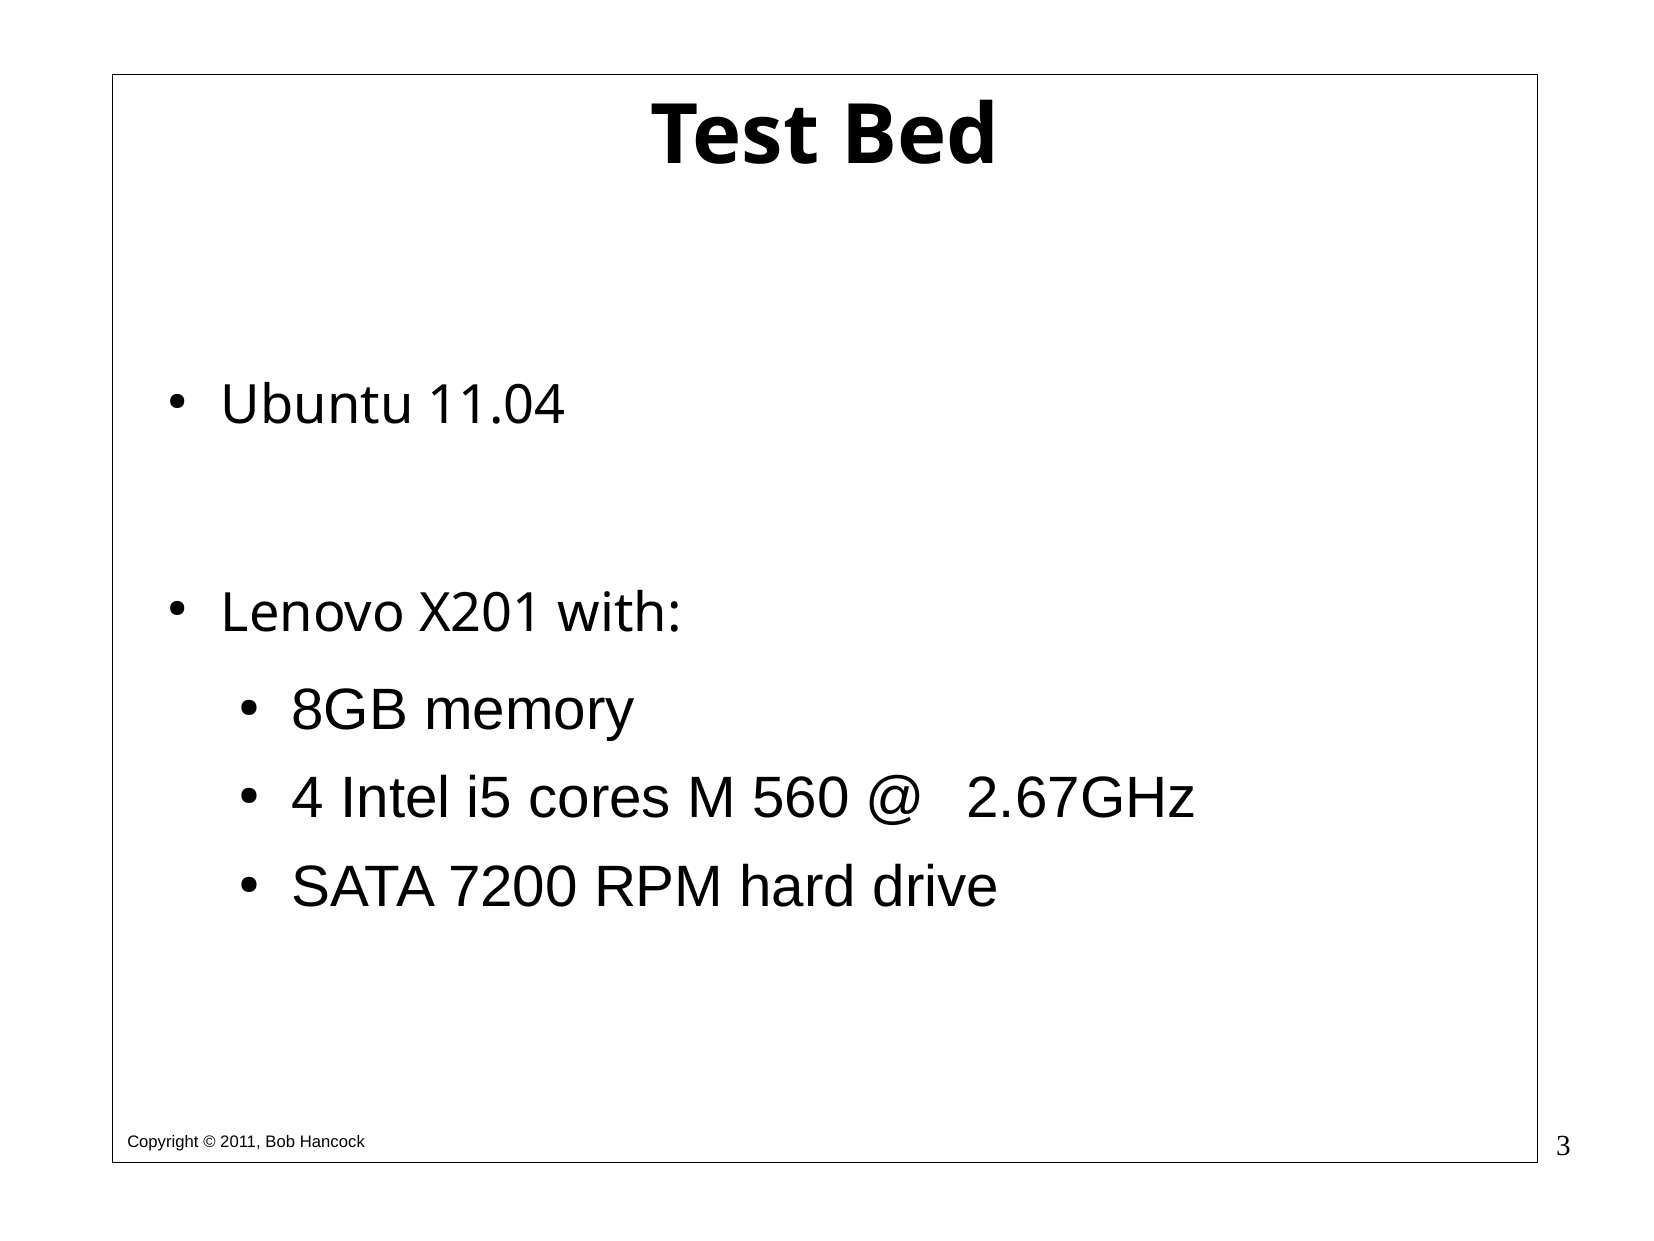

# Test Bed
Ubuntu 11.04
Lenovo X201 with:
8GB memory
4 Intel i5 cores M 560 @ 	2.67GHz
SATA 7200 RPM hard drive
Copyright © 2011, Bob Hancock
3